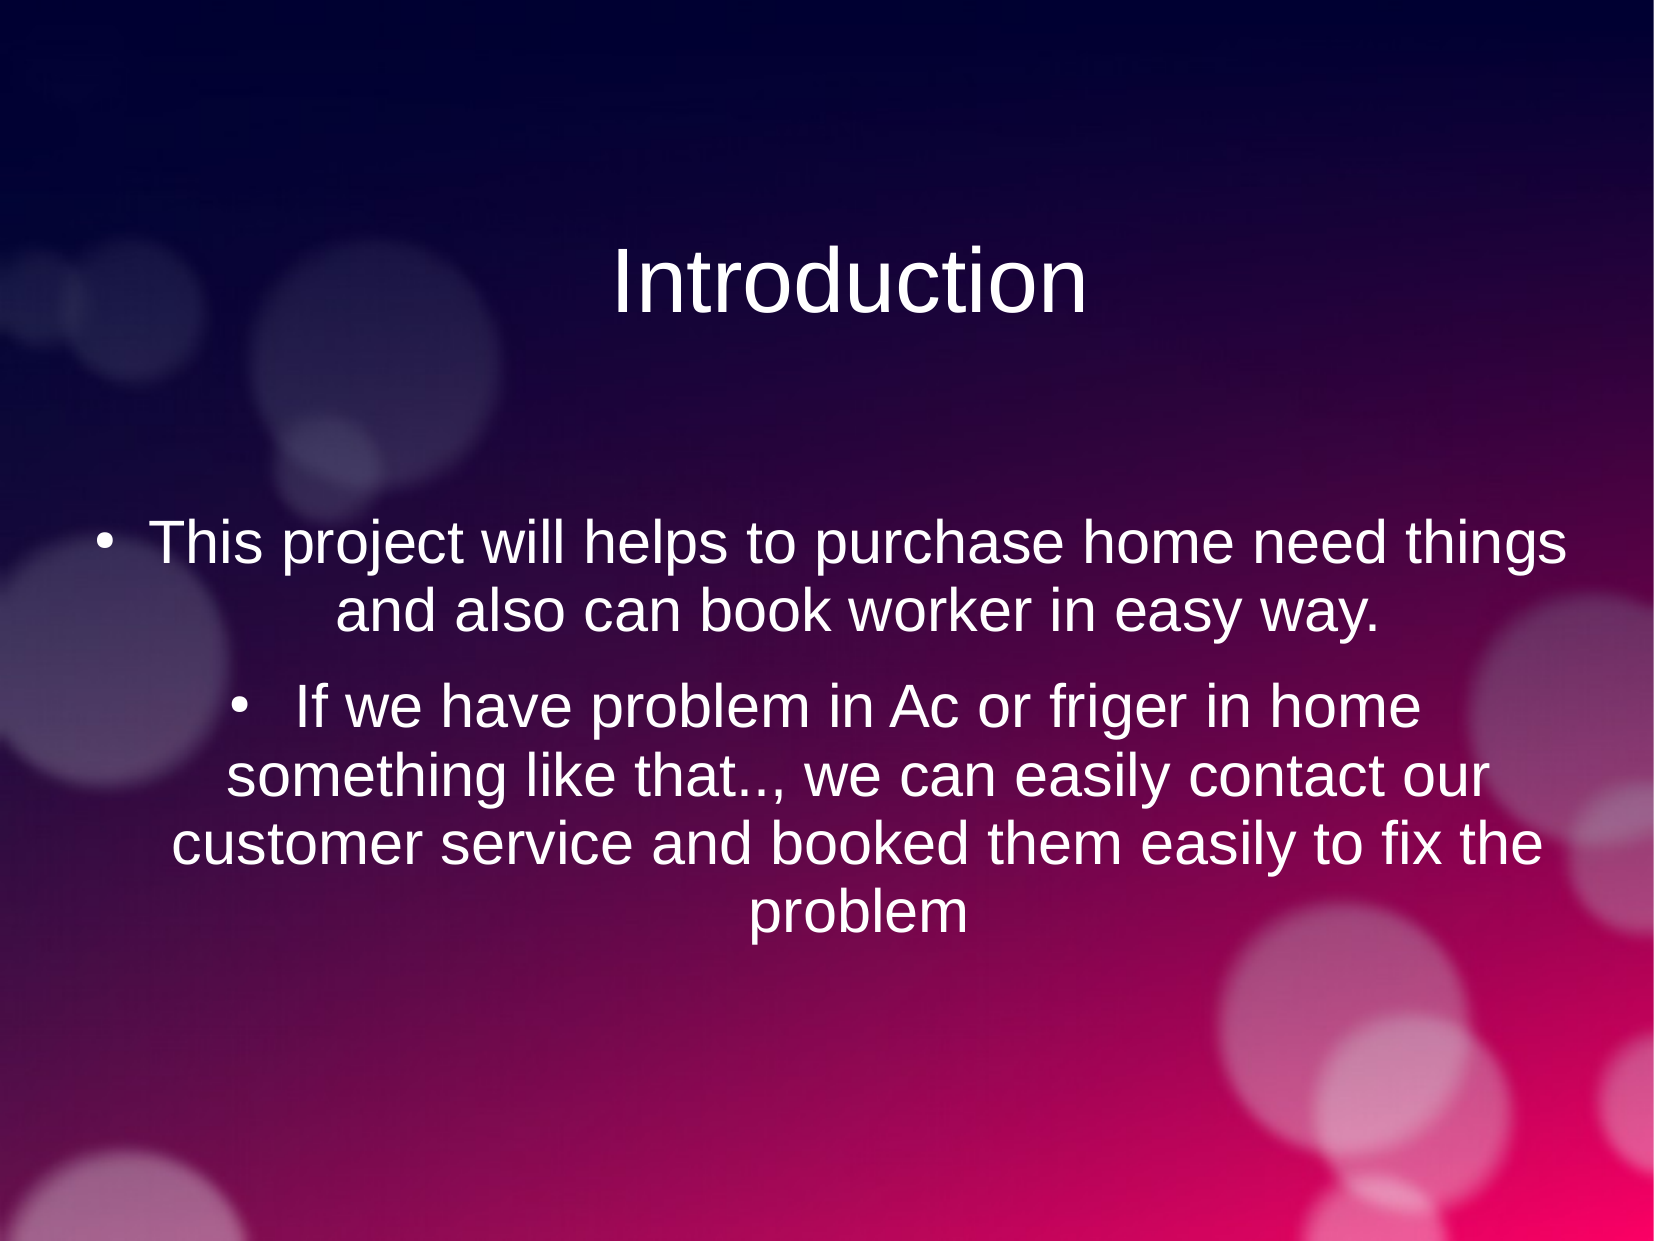

# Introduction
This project will helps to purchase home need things and also can book worker in easy way.
If we have problem in Ac or friger in home something like that.., we can easily contact our customer service and booked them easily to fix the problem